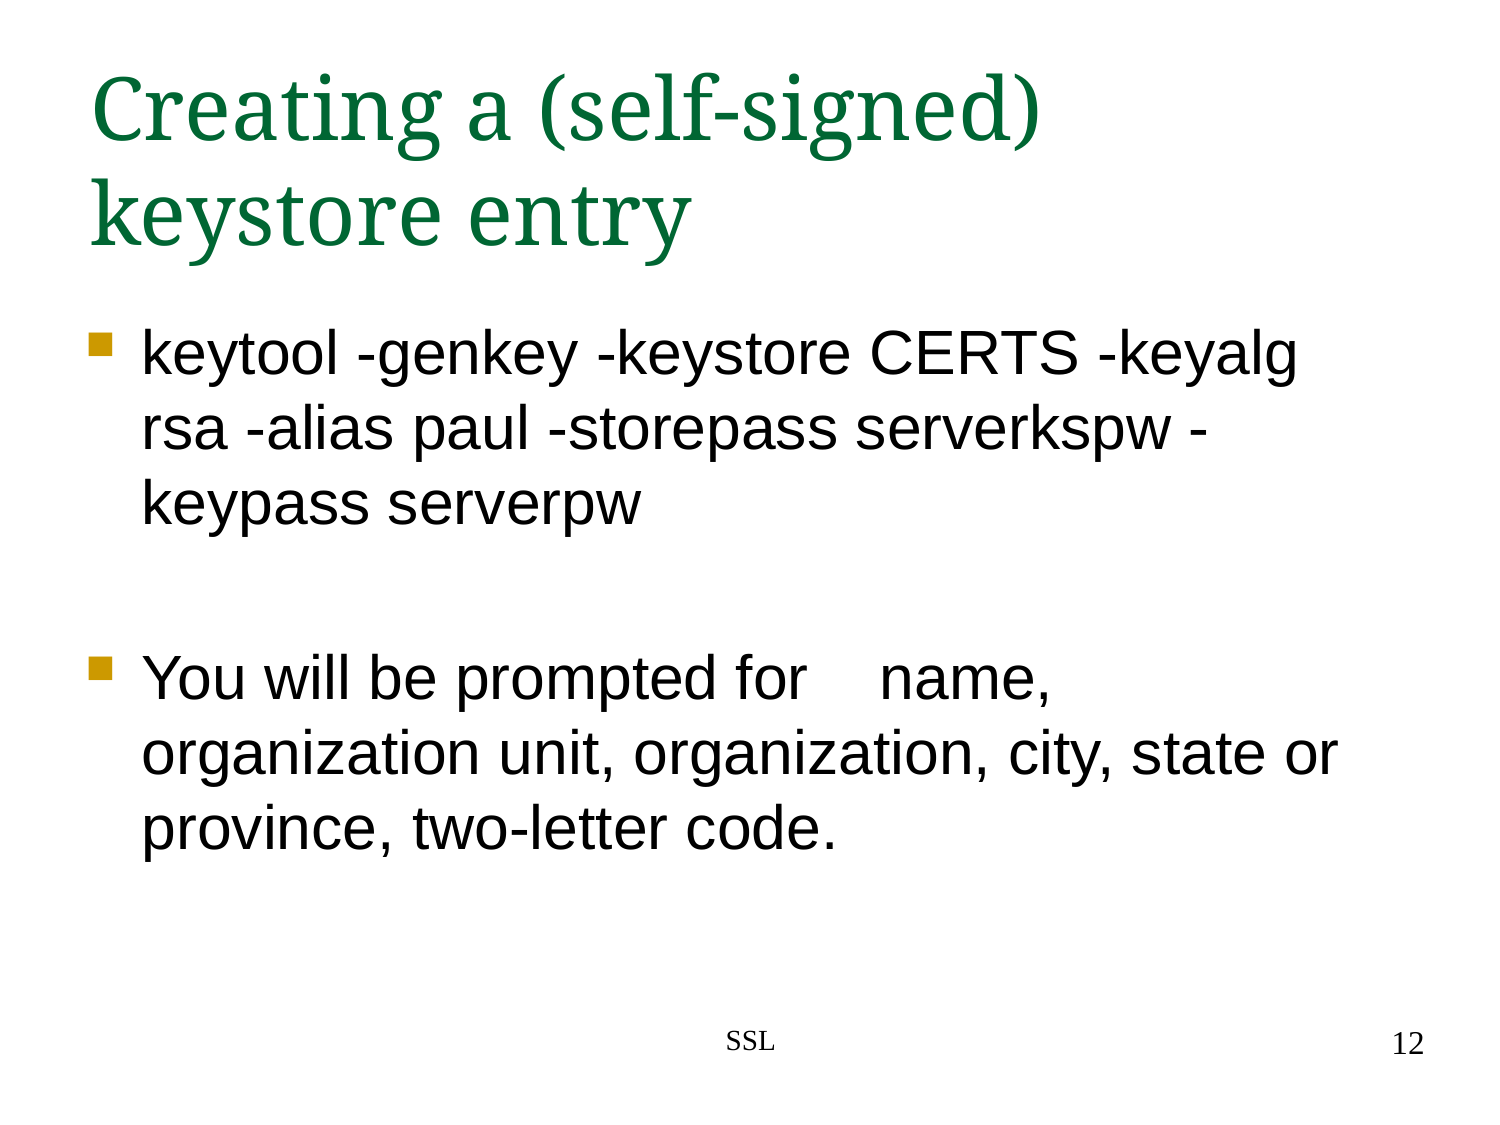

# Creating a (self-signed) keystore entry
keytool -genkey -keystore CERTS -keyalg rsa -alias paul -storepass serverkspw -keypass serverpw
You will be prompted for 	name, organization unit, organization, city, state or province, two-letter code.
SSL
12